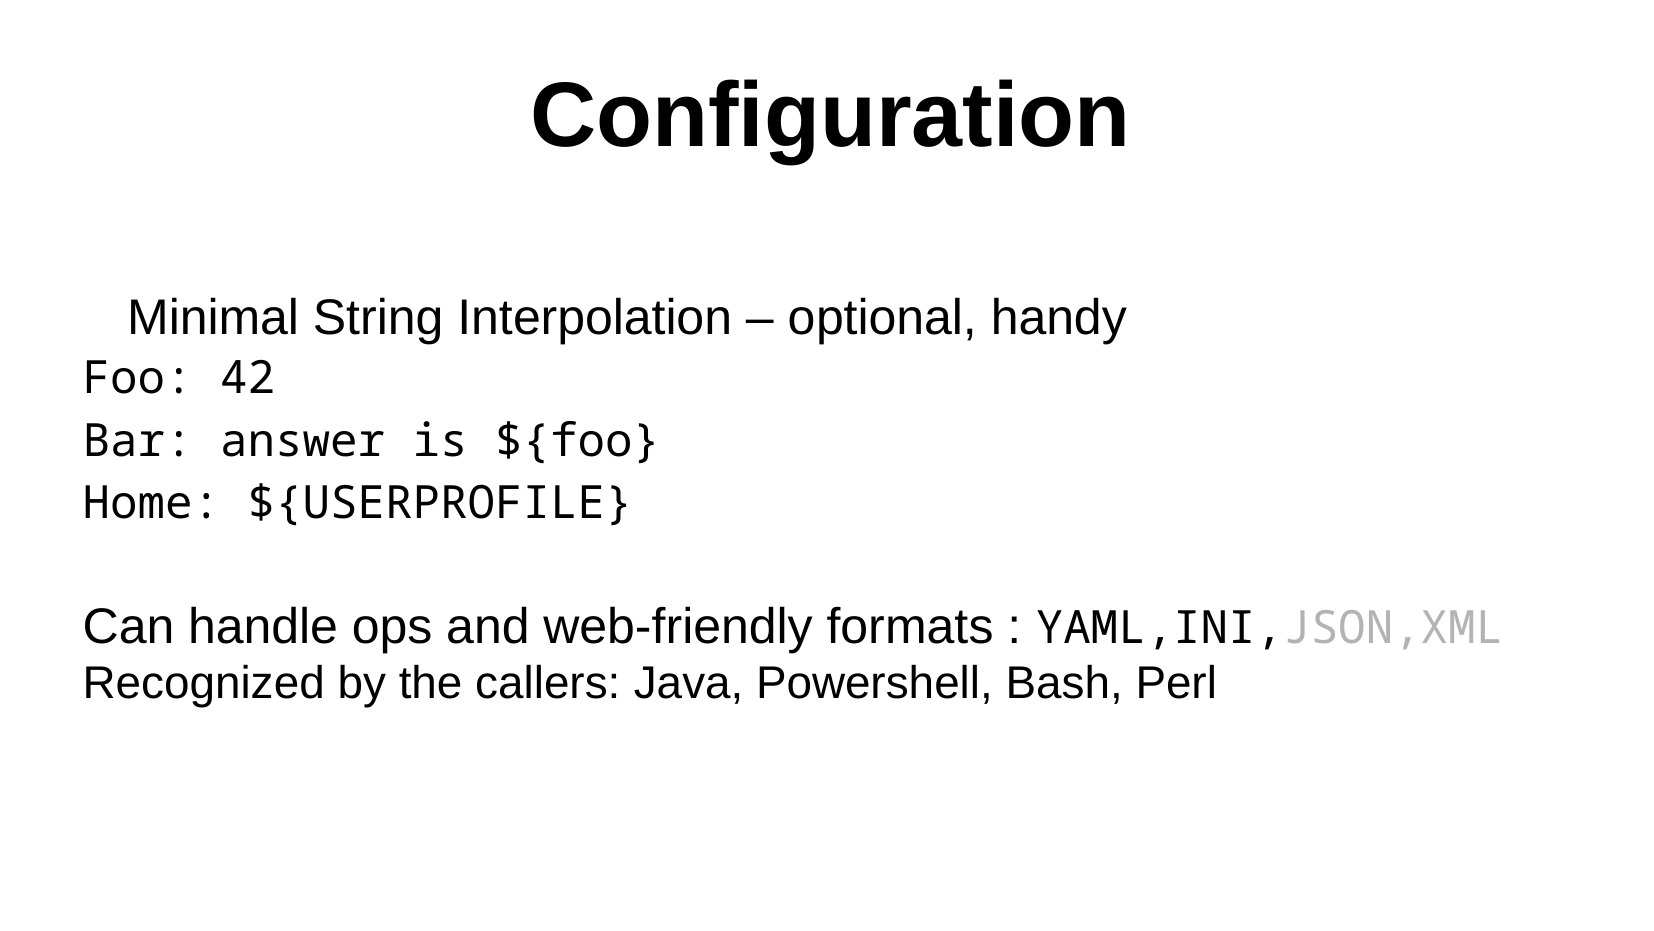

# Configuration
Minimal String Interpolation – optional, handy
Foo: 42
Bar: answer is ${foo}
Home: ${USERPROFILE}
Can handle ops and web-friendly formats : YAML,INI,JSON,XML
Recognized by the callers: Java, Powershell, Bash, Perl